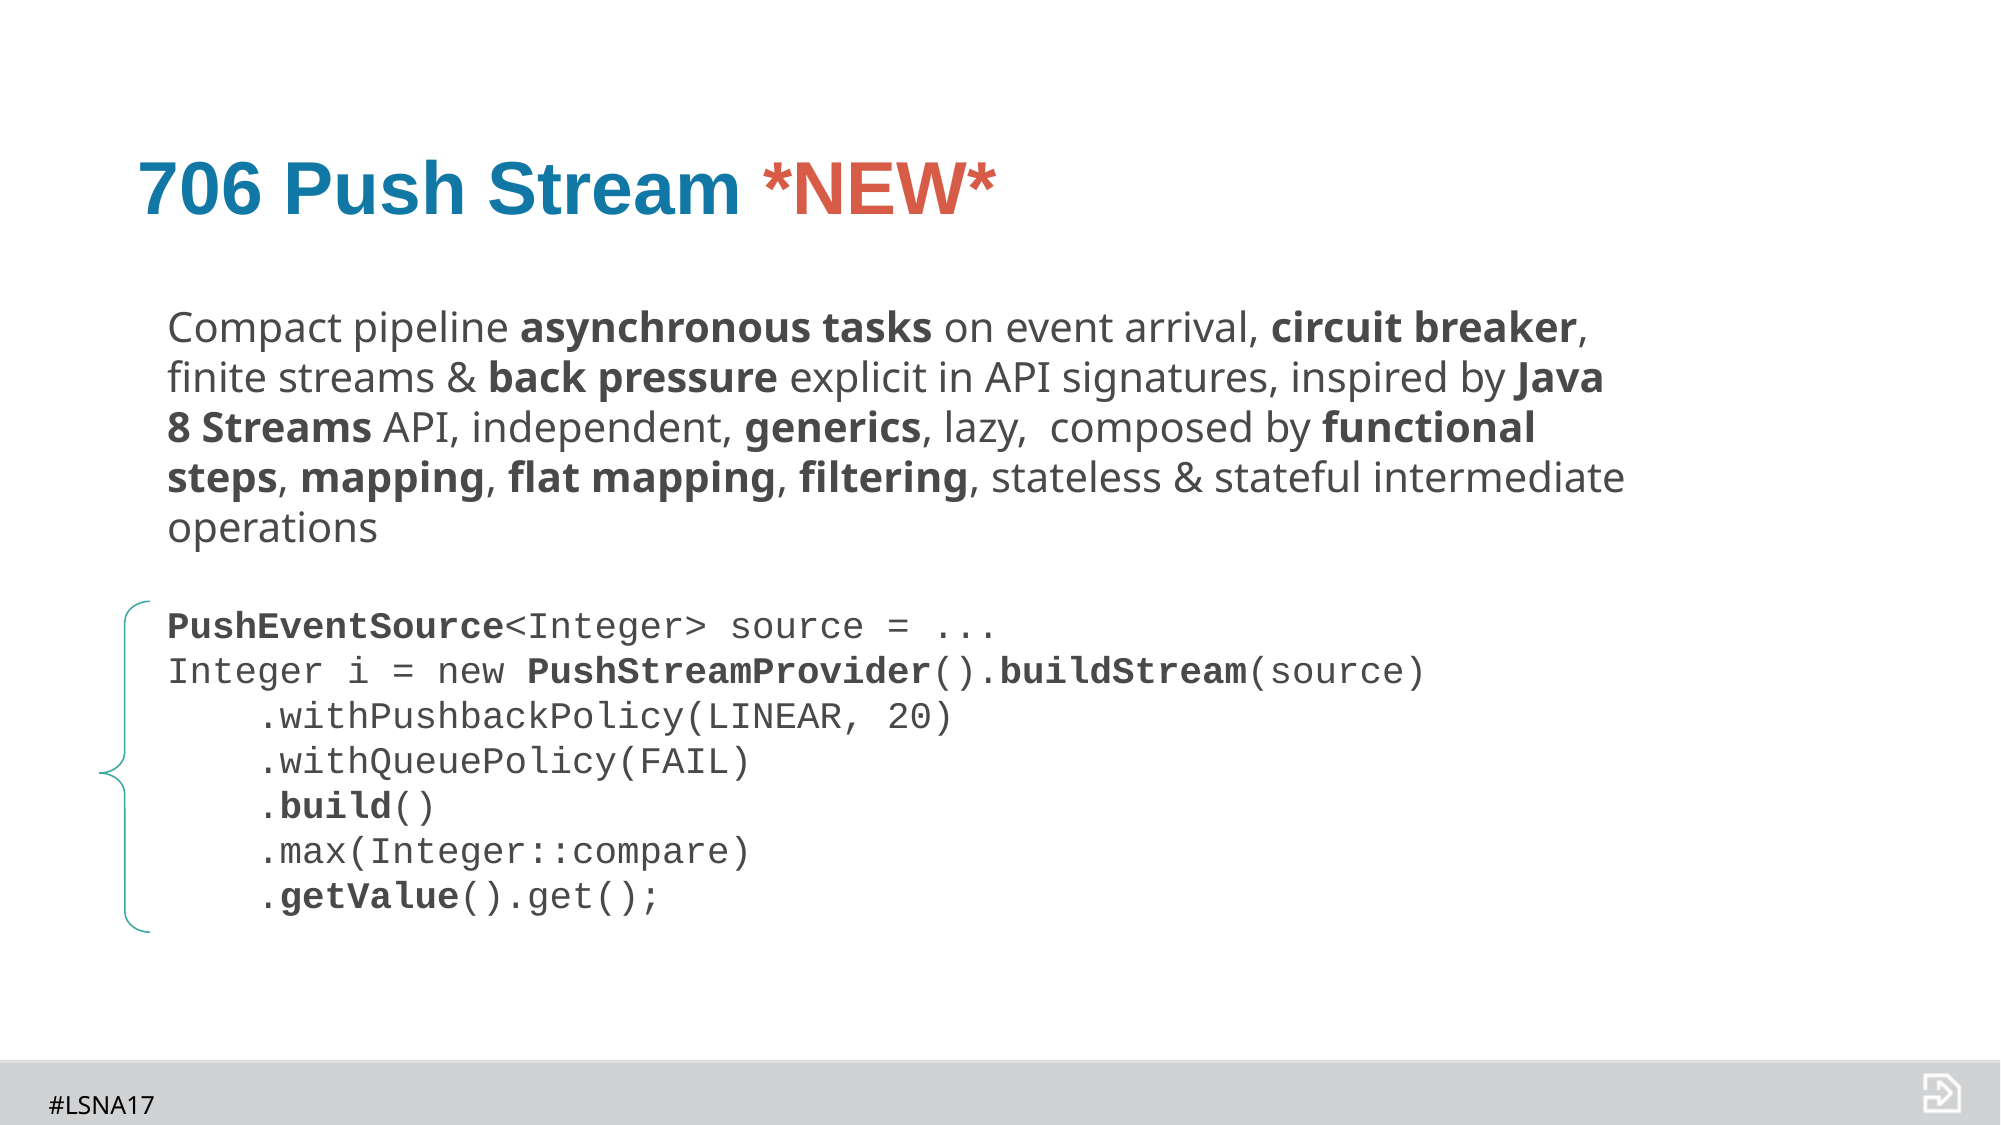

706 Push Stream *NEW*
# Compact pipeline asynchronous tasks on event arrival, circuit breaker,
finite streams & back pressure explicit in API signatures, inspired by Java
8 Streams API, independent, generics, lazy, composed by functional
steps, mapping, flat mapping, filtering, stateless & stateful intermediate
operations
PushEventSource<Integer> source = ...
Integer i = new PushStreamProvider().buildStream(source)
 .withPushbackPolicy(LINEAR, 20)
 .withQueuePolicy(FAIL)
 .build()
 .max(Integer::compare)
 .getValue().get();